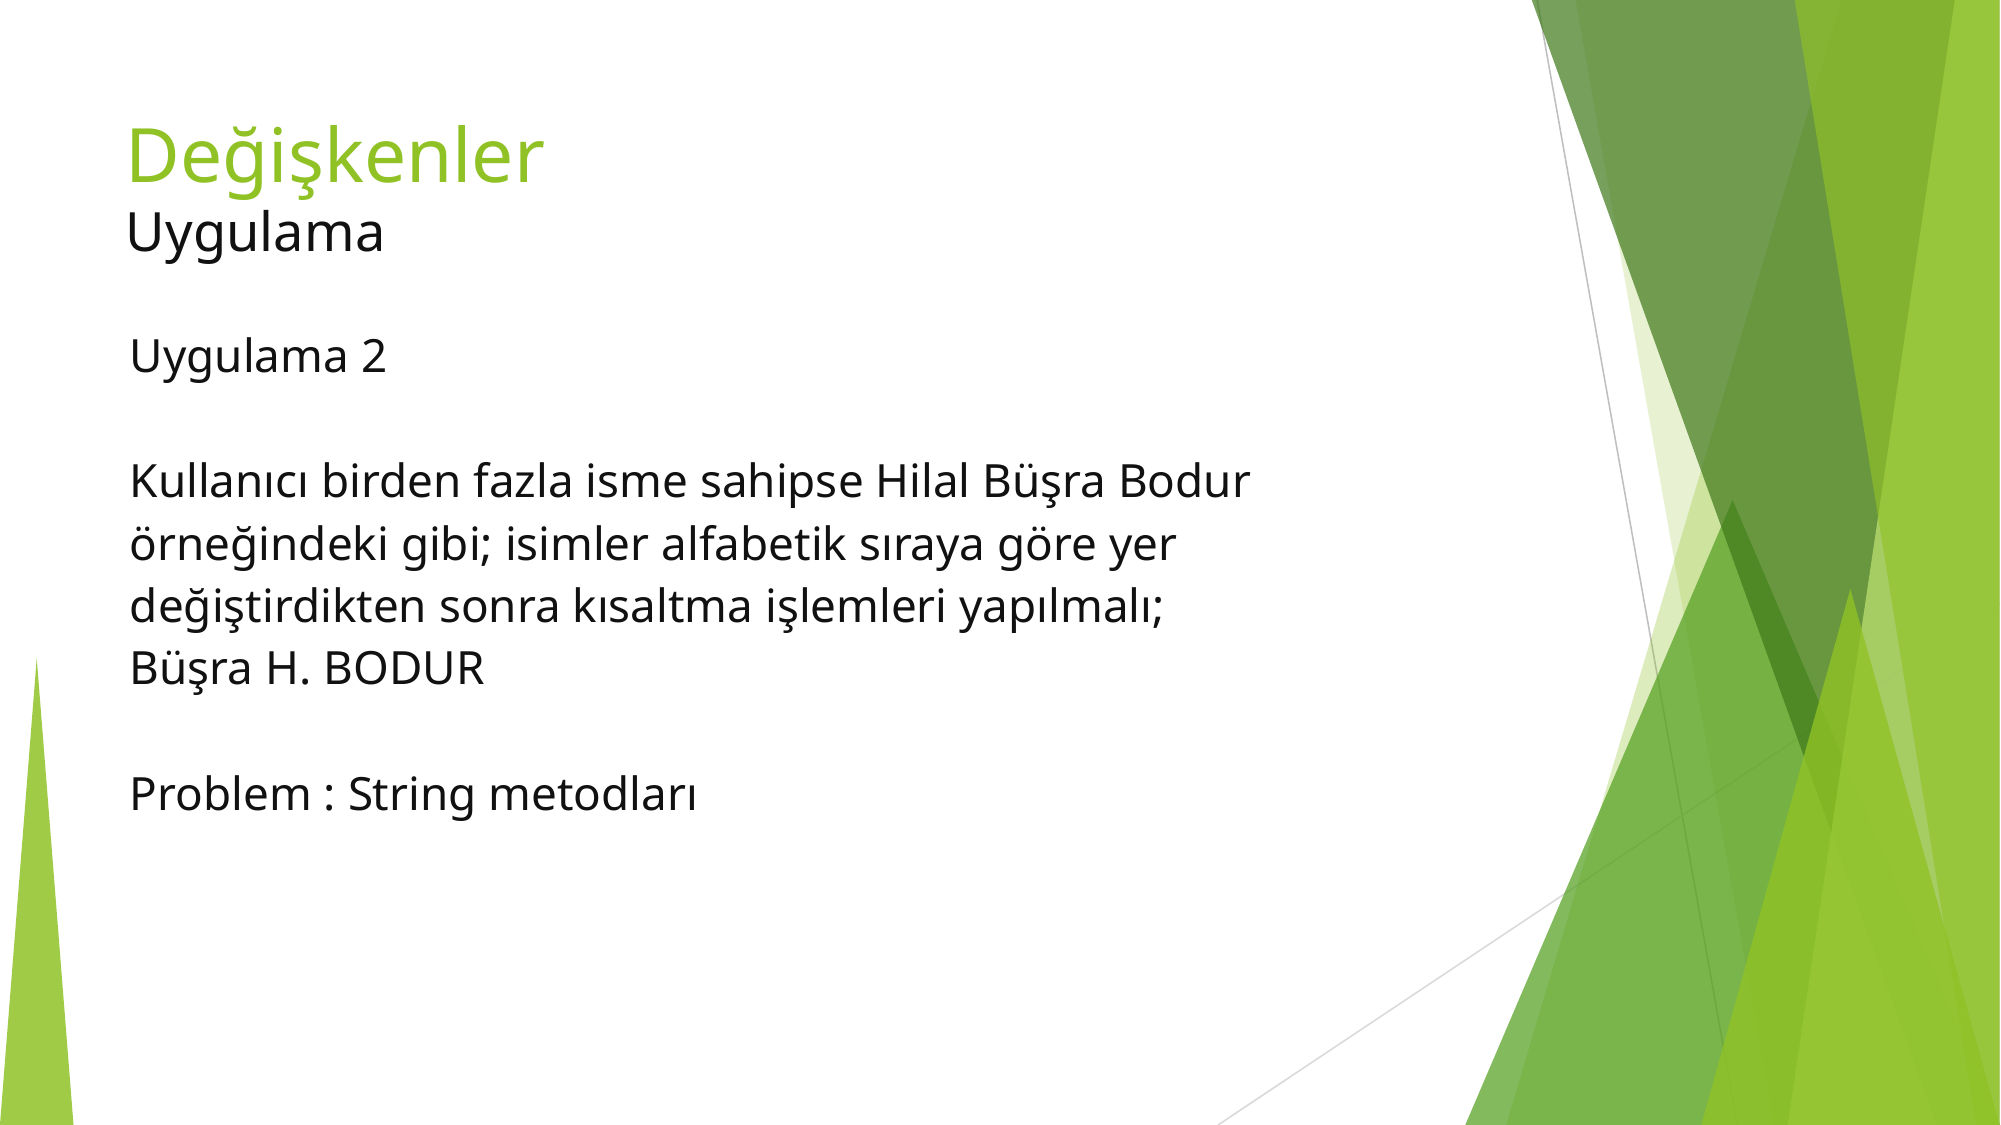

# Değişkenler Uygulama
Uygulama 2
Kullanıcı birden fazla isme sahipse Hilal Büşra Bodur örneğindeki gibi; isimler alfabetik sıraya göre yer değiştirdikten sonra kısaltma işlemleri yapılmalı;
Büşra H. BODUR
Problem : String metodları